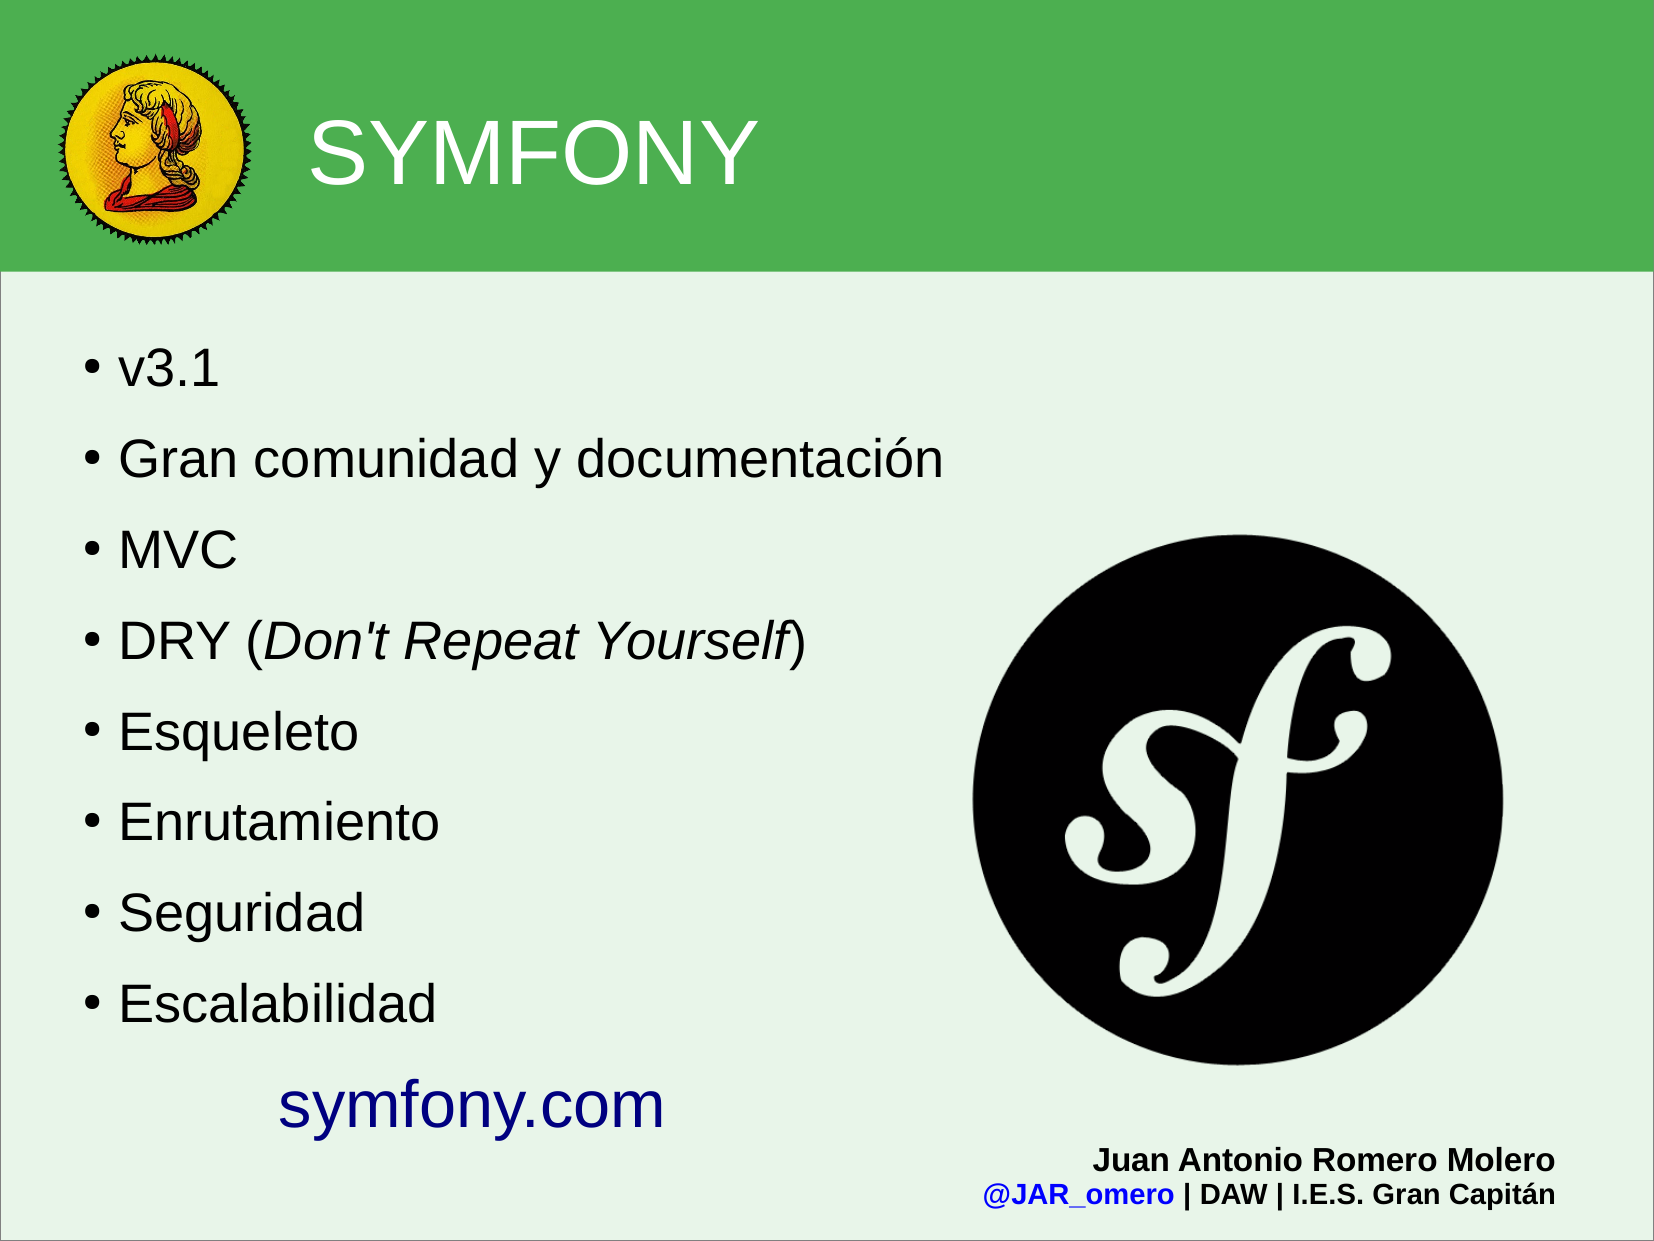

# SYMFONY
v3.1
Gran comunidad y documentación
MVC
DRY (Don't Repeat Yourself)
Esqueleto
Enrutamiento
Seguridad
Escalabilidad
symfony.com
Juan Antonio Romero Molero
@JAR_omero | DAW | I.E.S. Gran Capitán